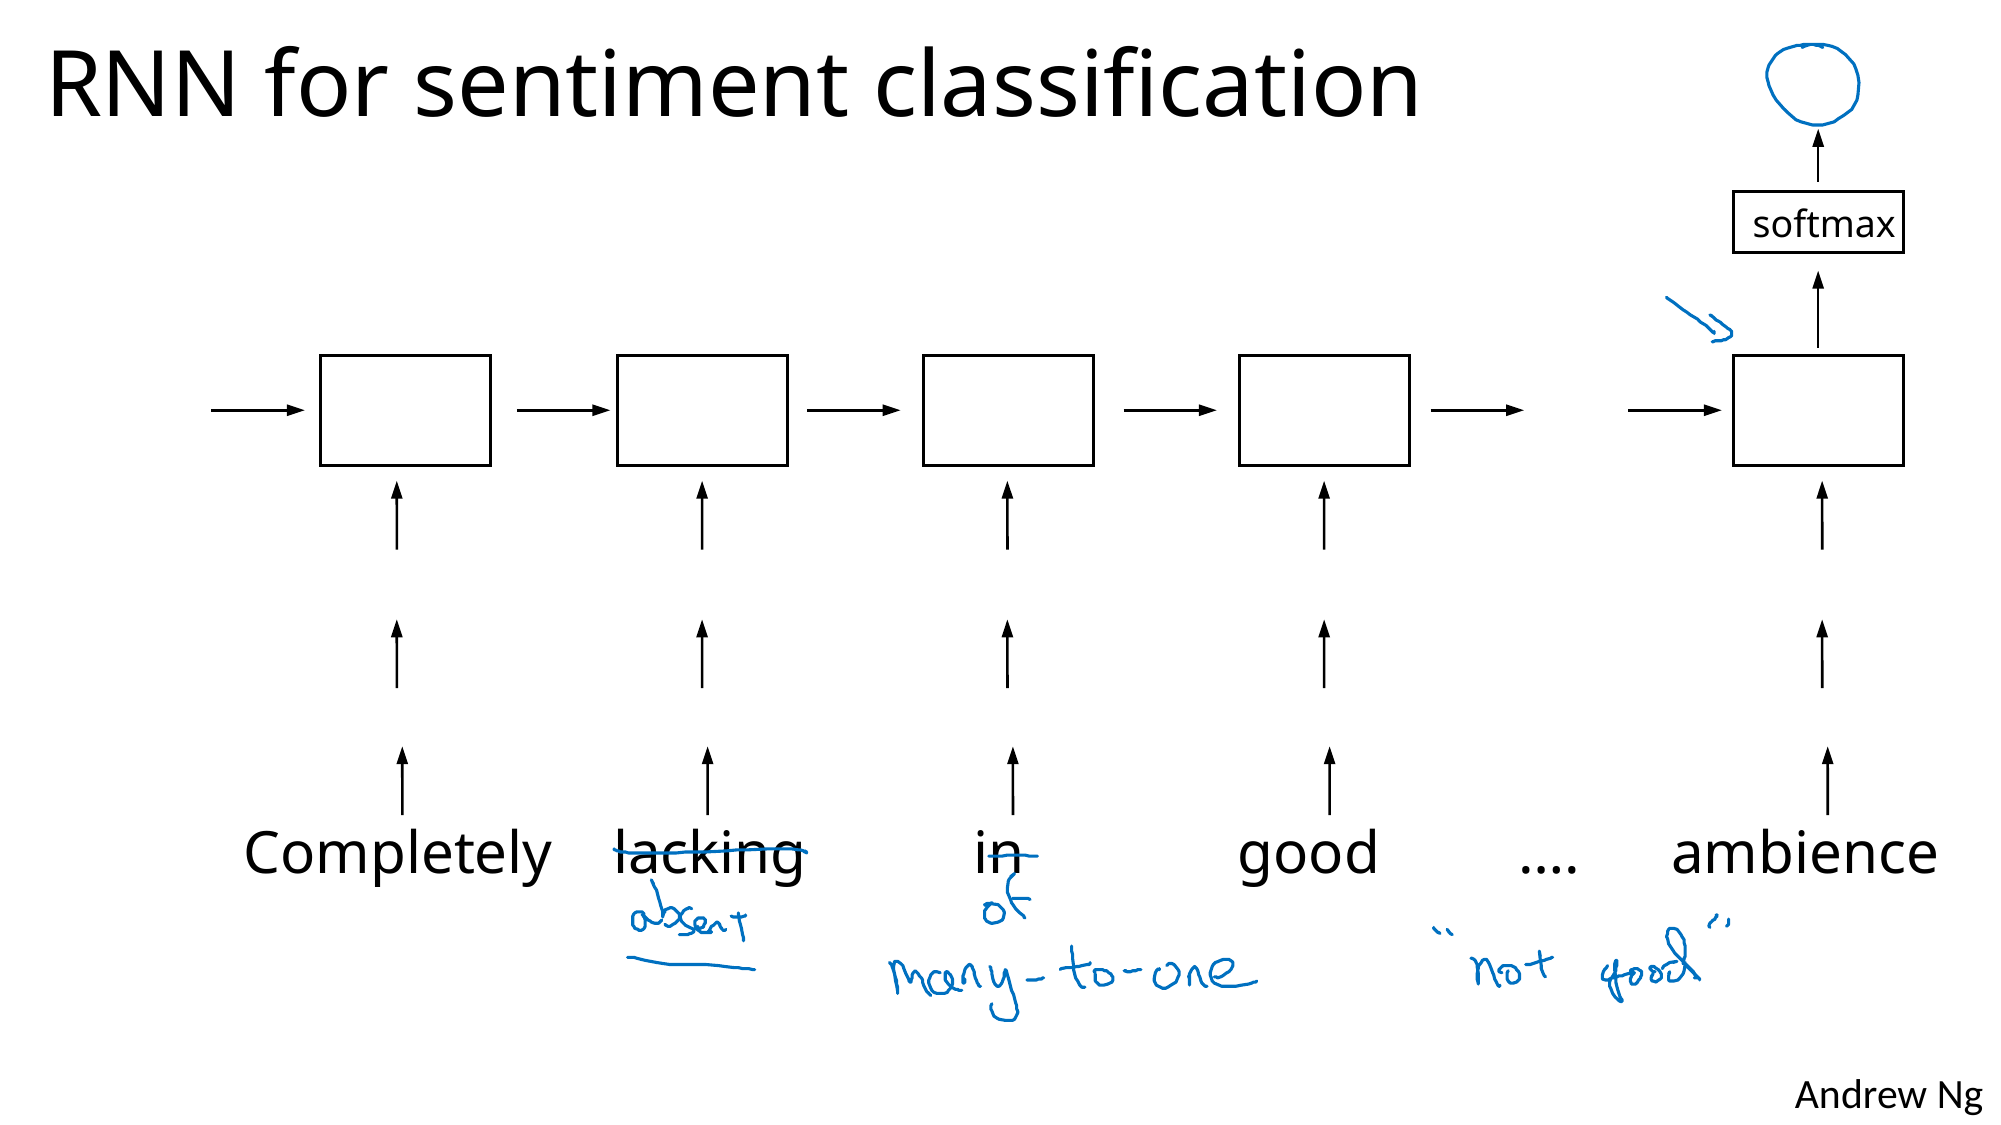

# RNN for sentiment classification
softmax
Completely lacking in good …. ambience